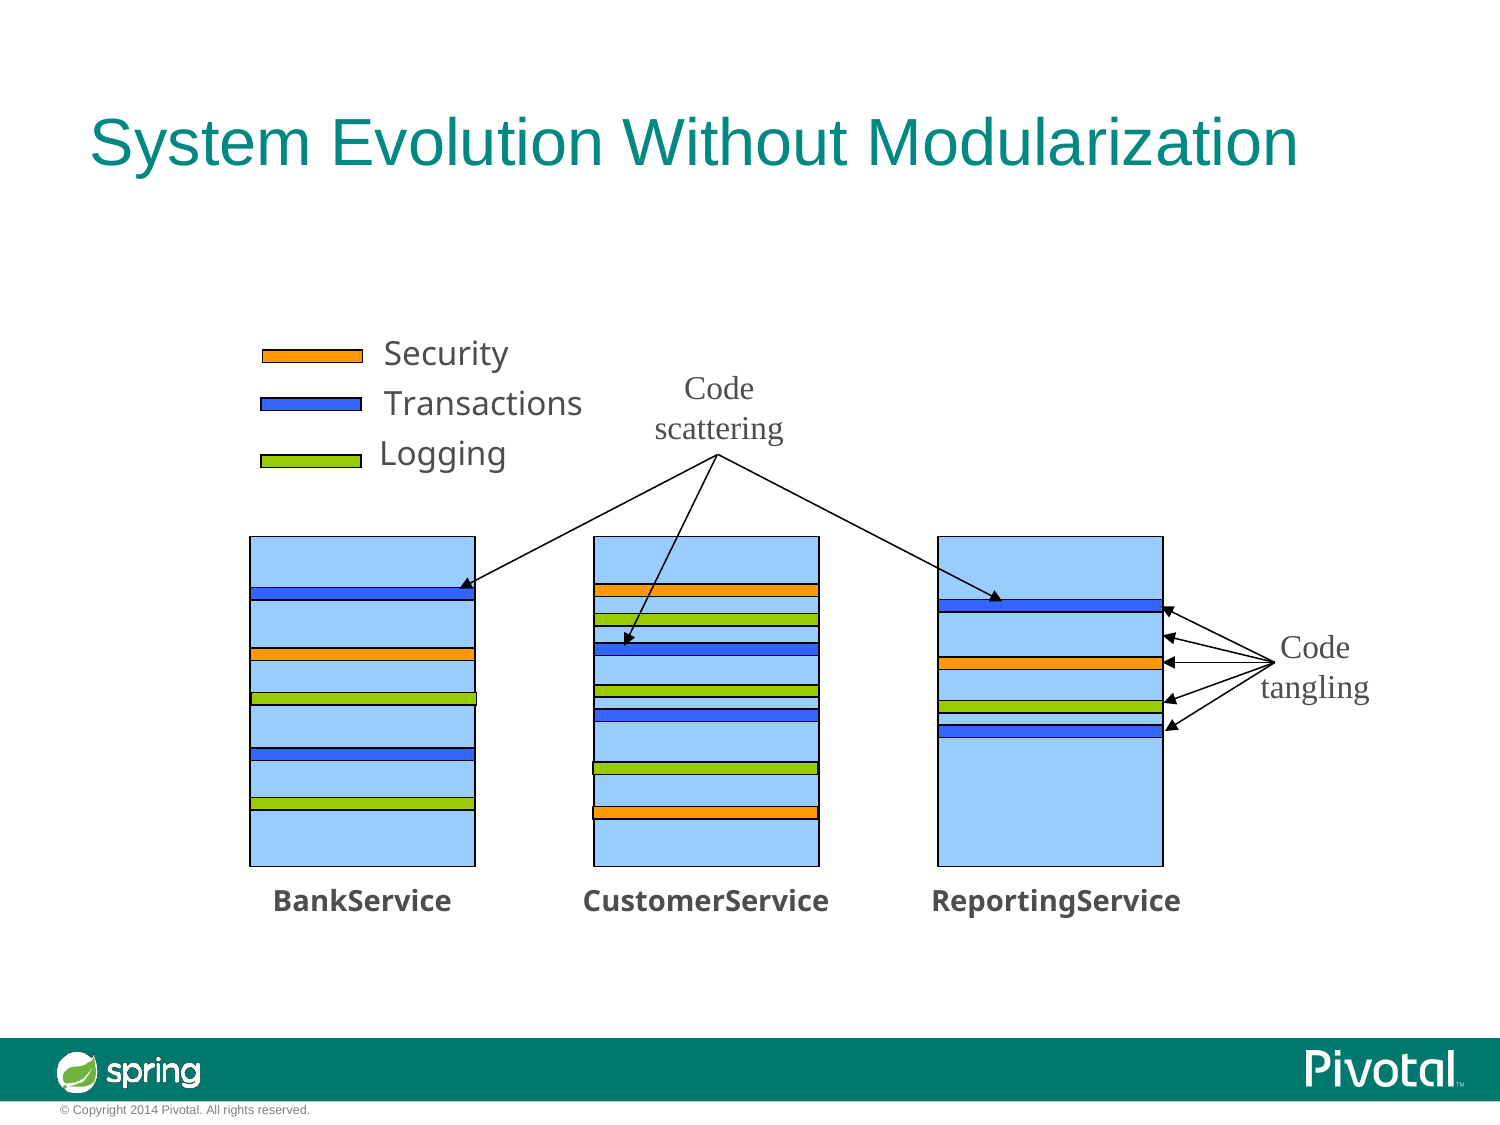

# System Evolution Without Modularization
Security
Code
scattering
Transactions
Logging
Code
tangling
BankService
CustomerService
ReportingService